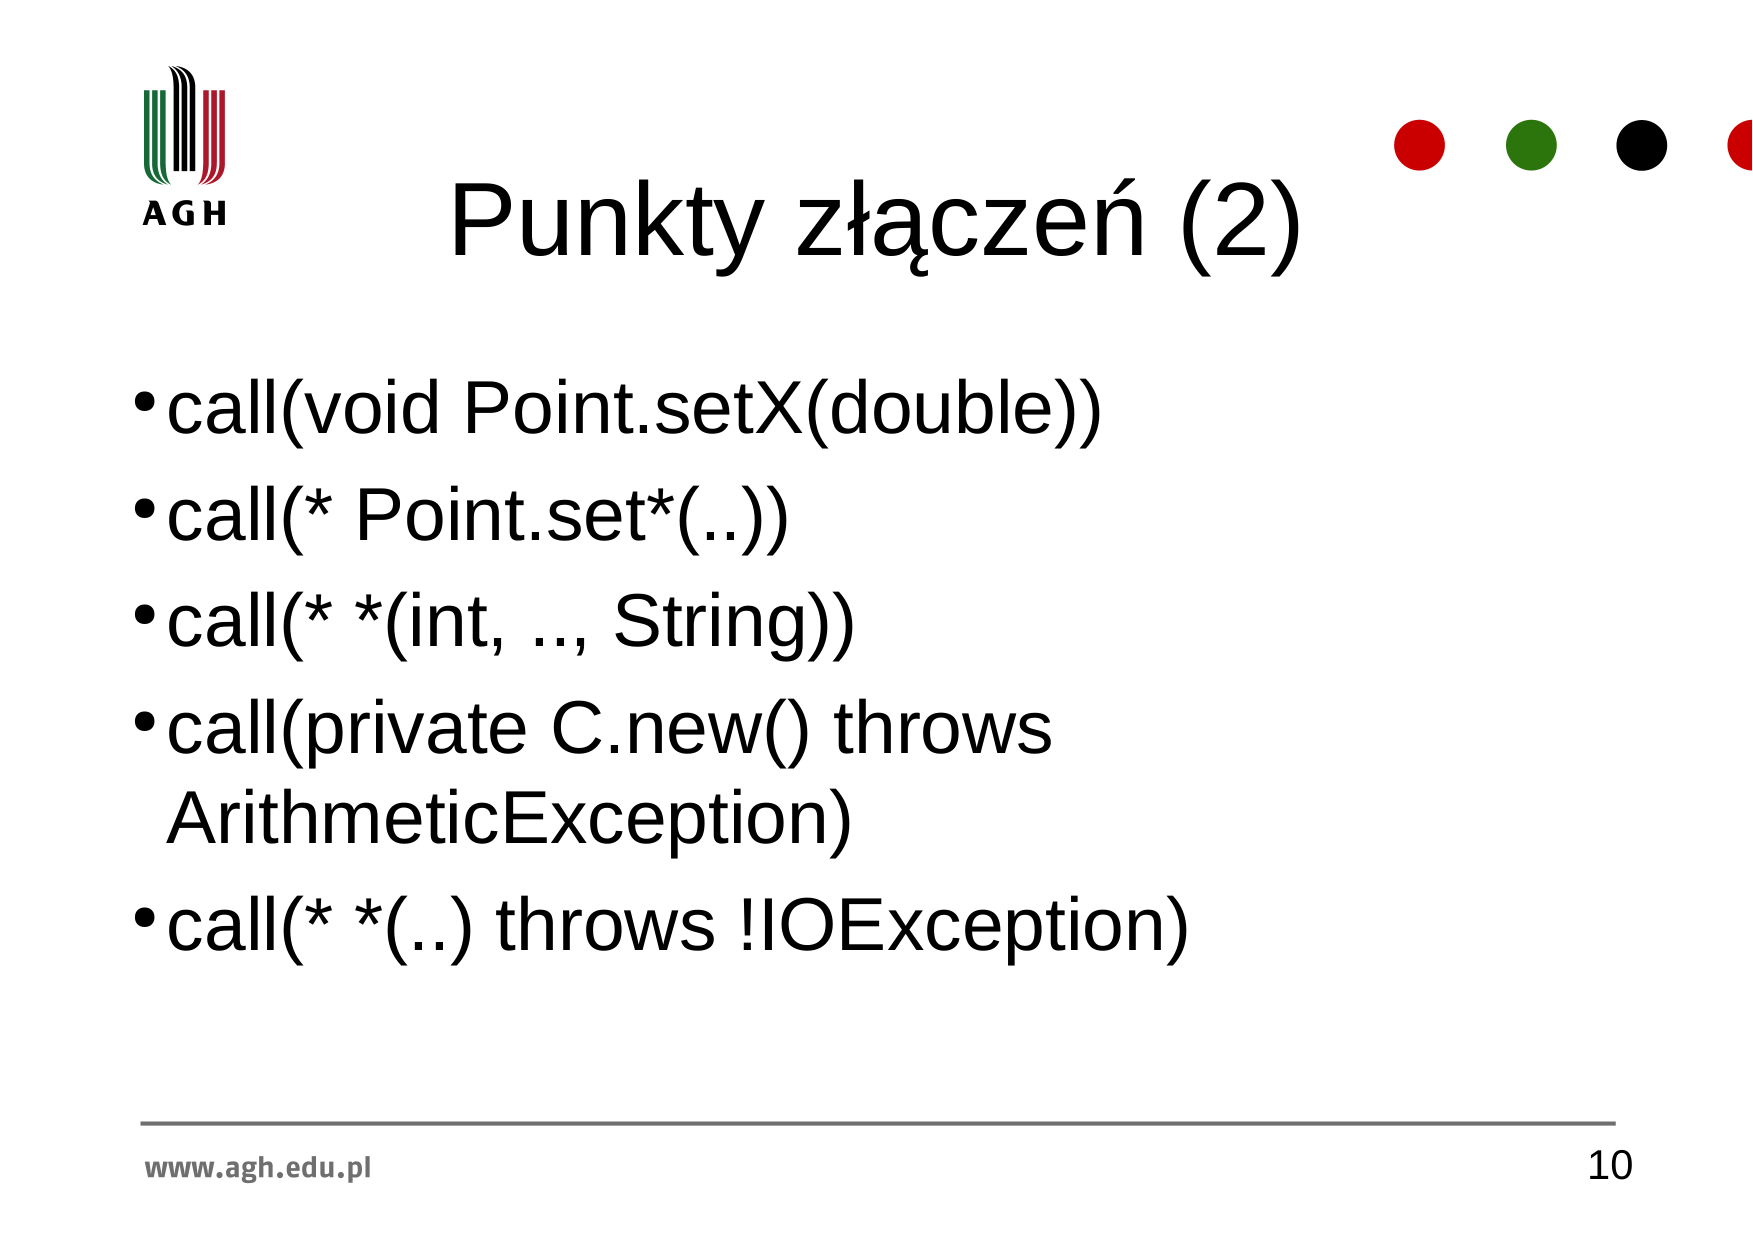

Punkty złączeń (2)
# call(void Point.setX(double))
call(* Point.set*(..))
call(* *(int, .., String))
call(private C.new() throws ArithmeticException)
call(* *(..) throws !IOException)